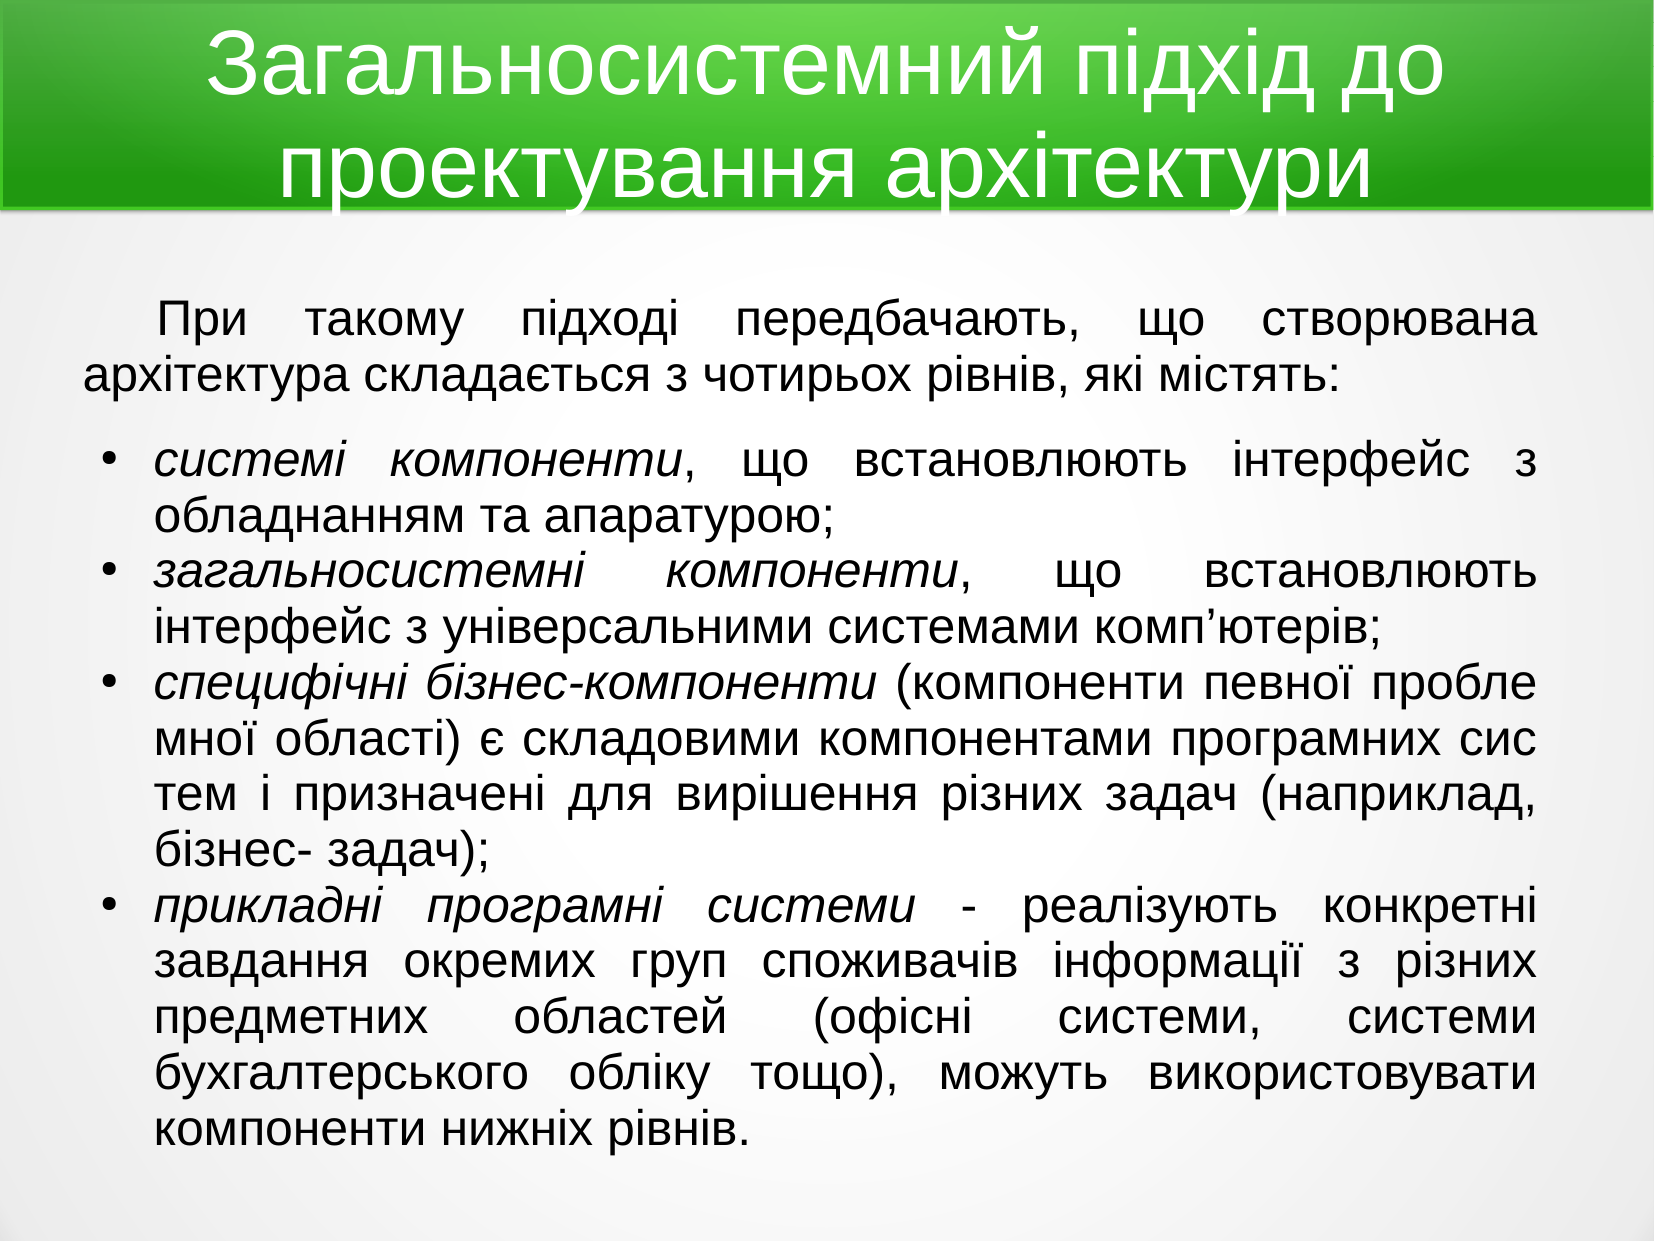

# Загальносистемний підхід до проектування архітектури
	При такому підході передбачають, що створювана архітектура складається з чотирьох рівнів, які містять:
системі компоненти, що встановлюють інтерфейс з обладнанням та апаратурою;
загальносистемні компоненти, що встановлюють інтерфейс з універсальними системами комп’ютерів;
специфічні бізнес-компоненти (компоненти певної пробле­мної області) є складовими компонентами програмних сис­тем і призначені для вирішення різних задач (наприклад, бізнес- задач);
прикладні програмні системи - реалізують конкретні завдання окремих груп споживачів інформації з різних предметних областей (офісні системи, системи бухгалтерського обліку тощо), можуть використовувати компоненти нижніх рівнів.